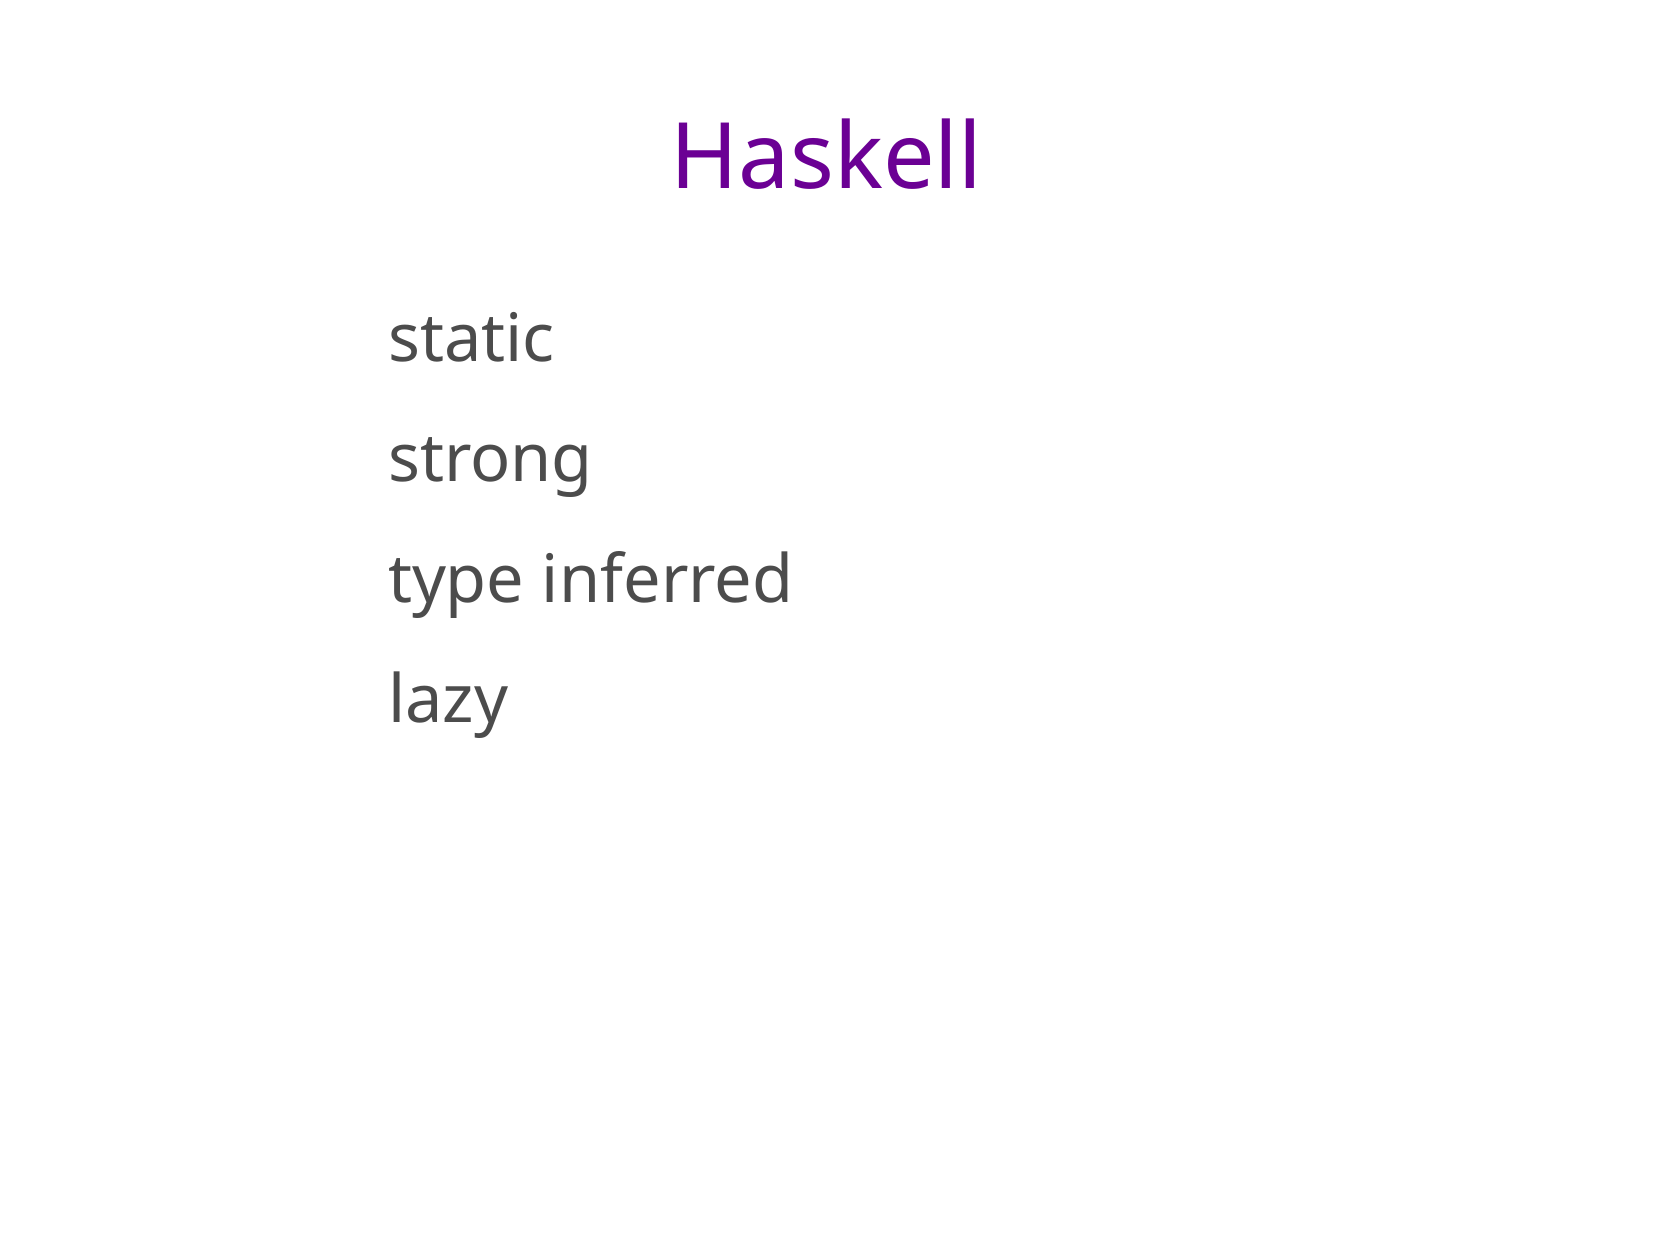

# Haskell
static
strong
type inferred
lazy